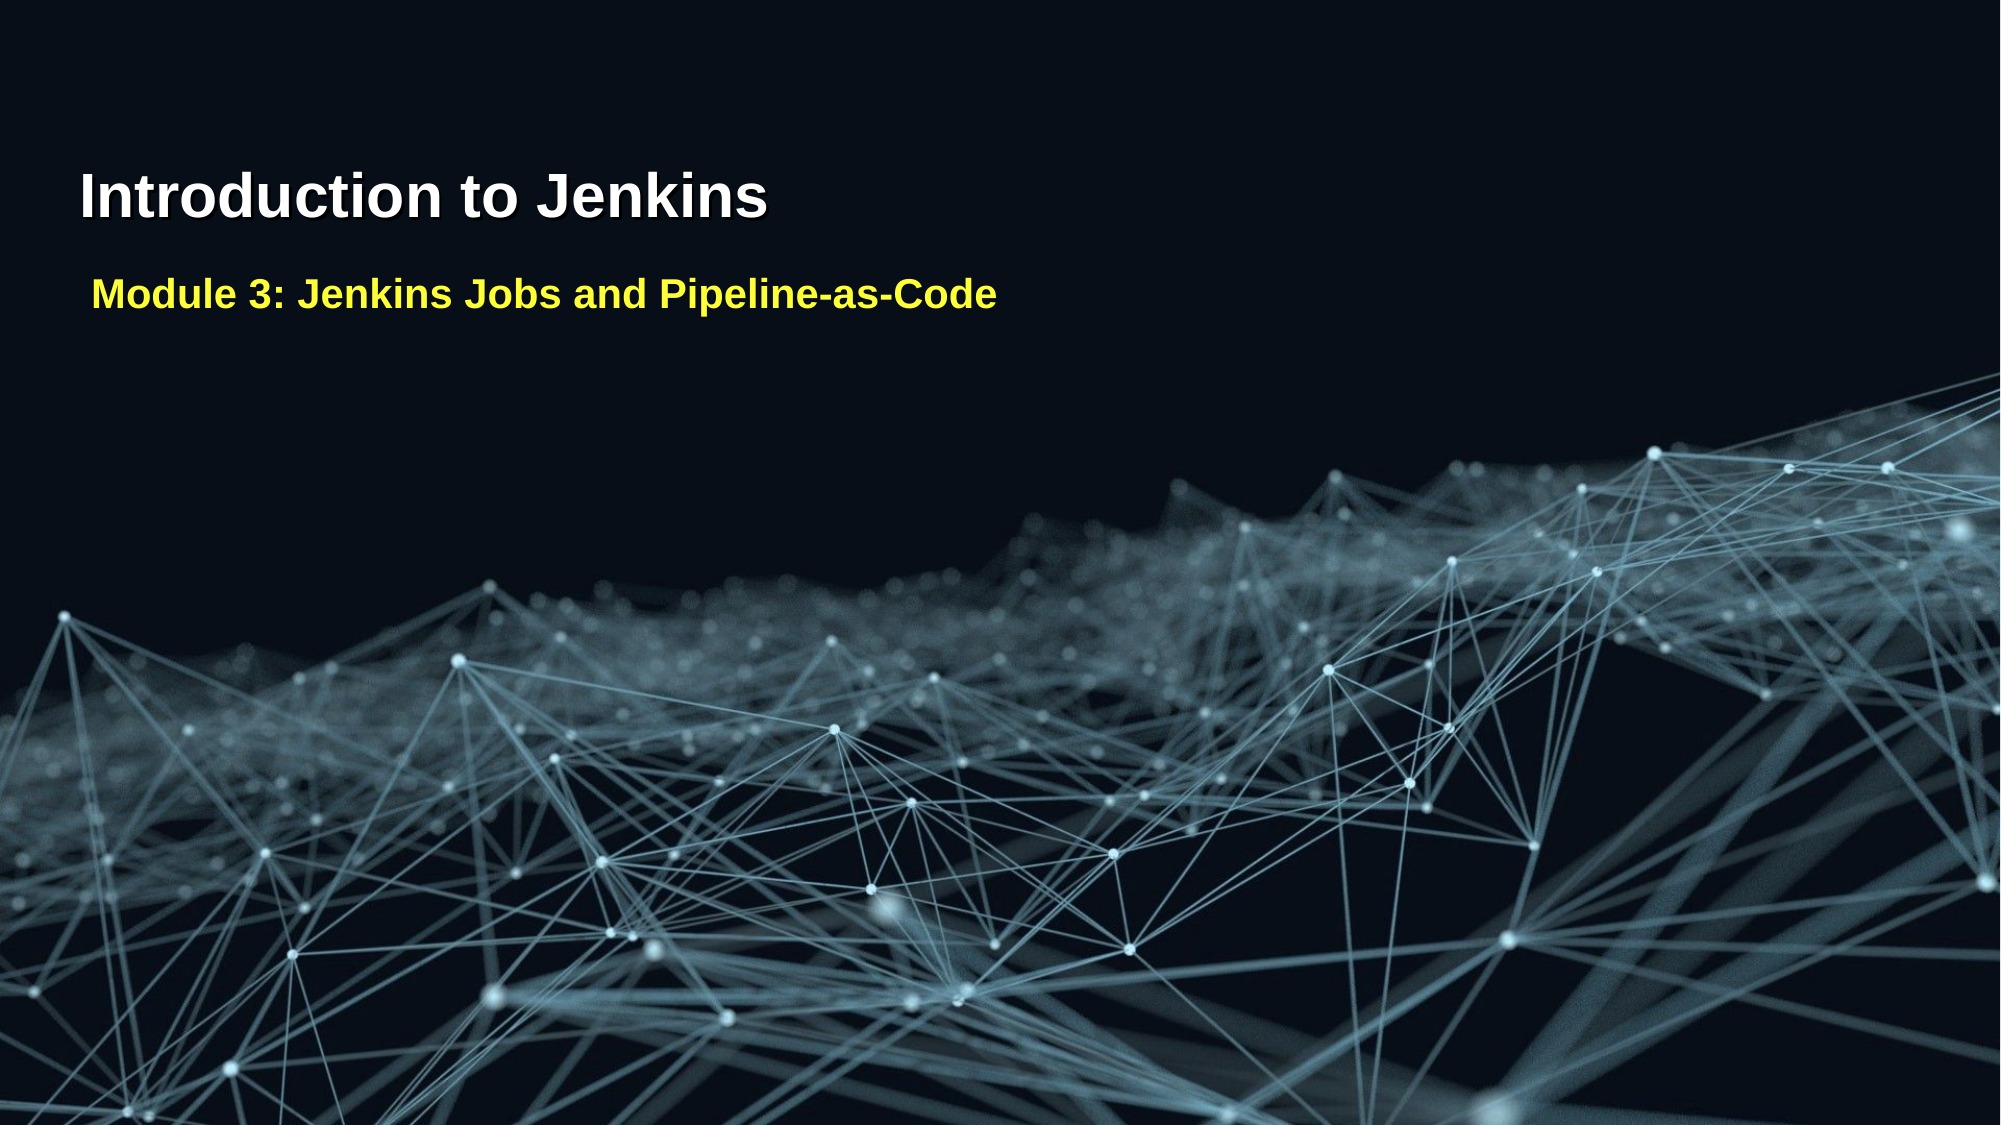

Introduction to Jenkins
Module 3: Jenkins Jobs and Pipeline-as-Code